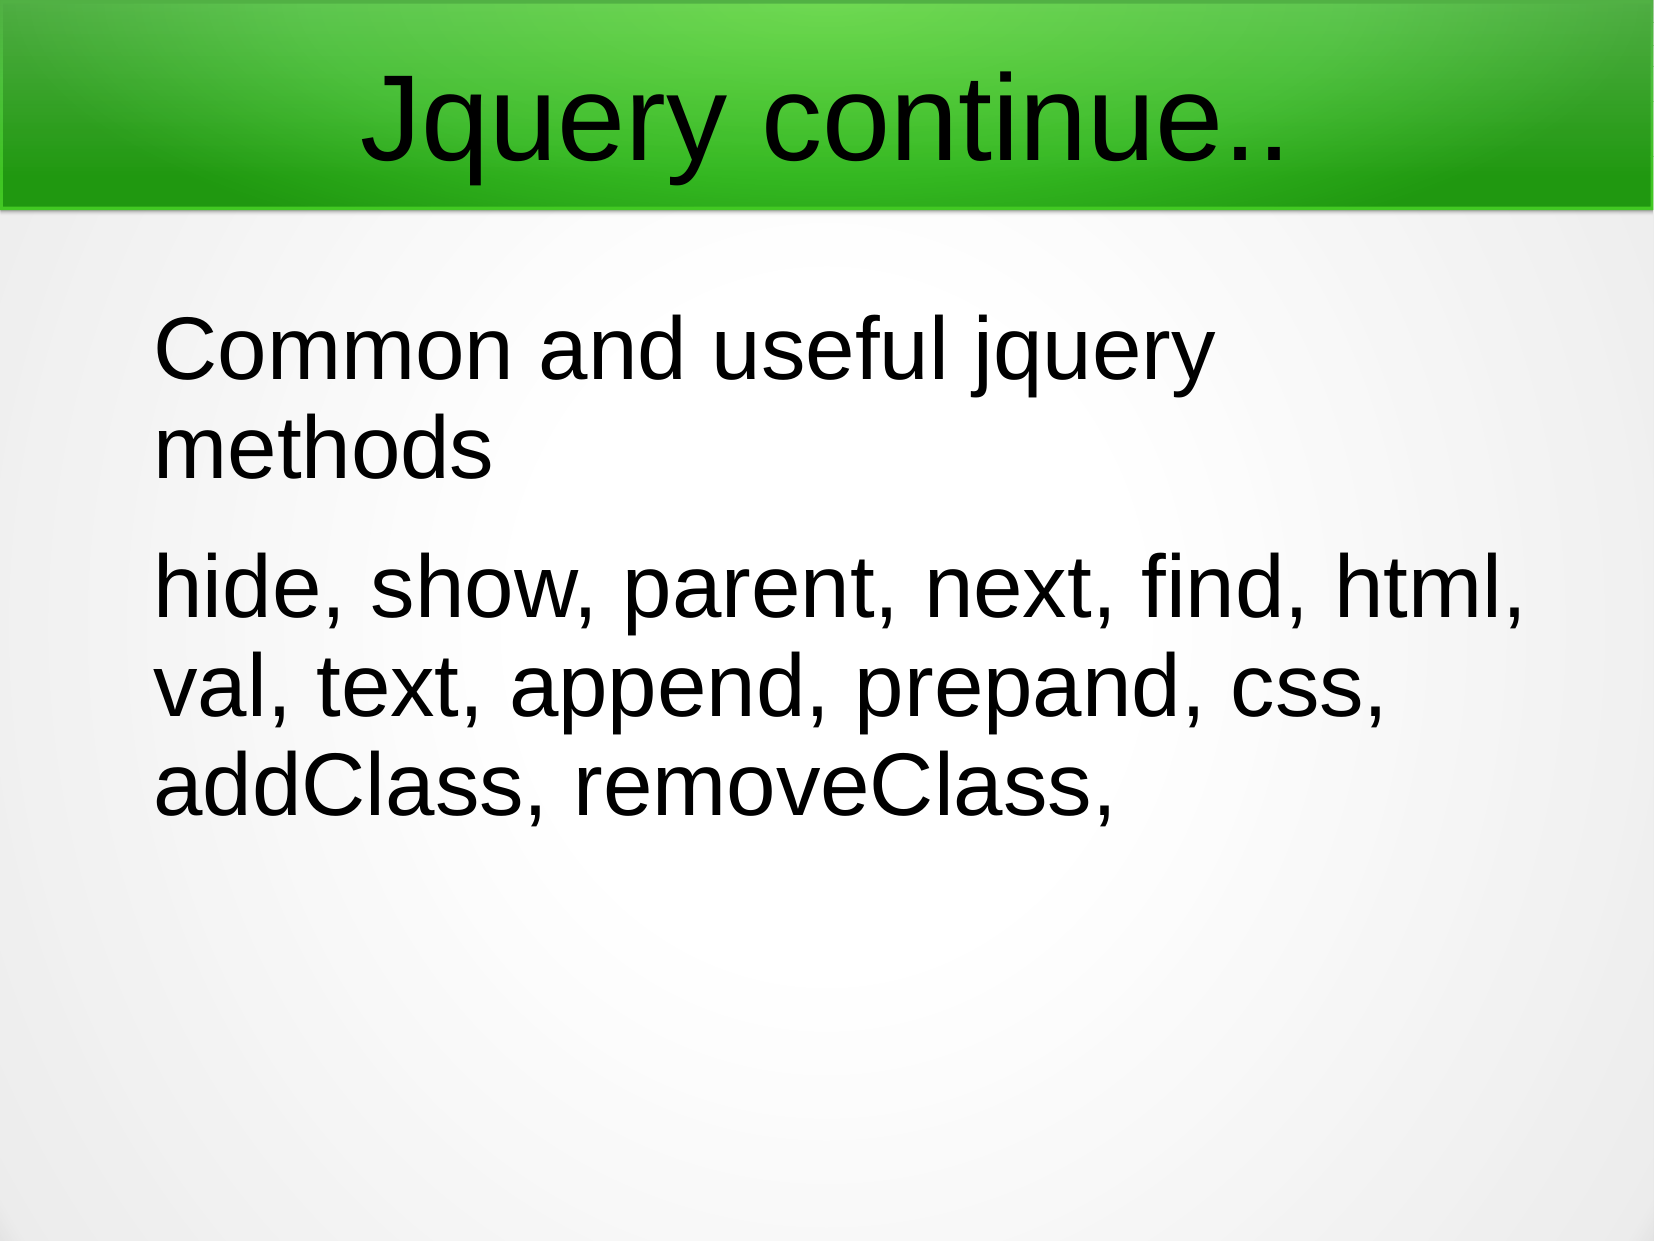

# Jquery continue..
Common and useful jquery methods
hide, show, parent, next, find, html, val, text, append, prepand, css, addClass, removeClass,